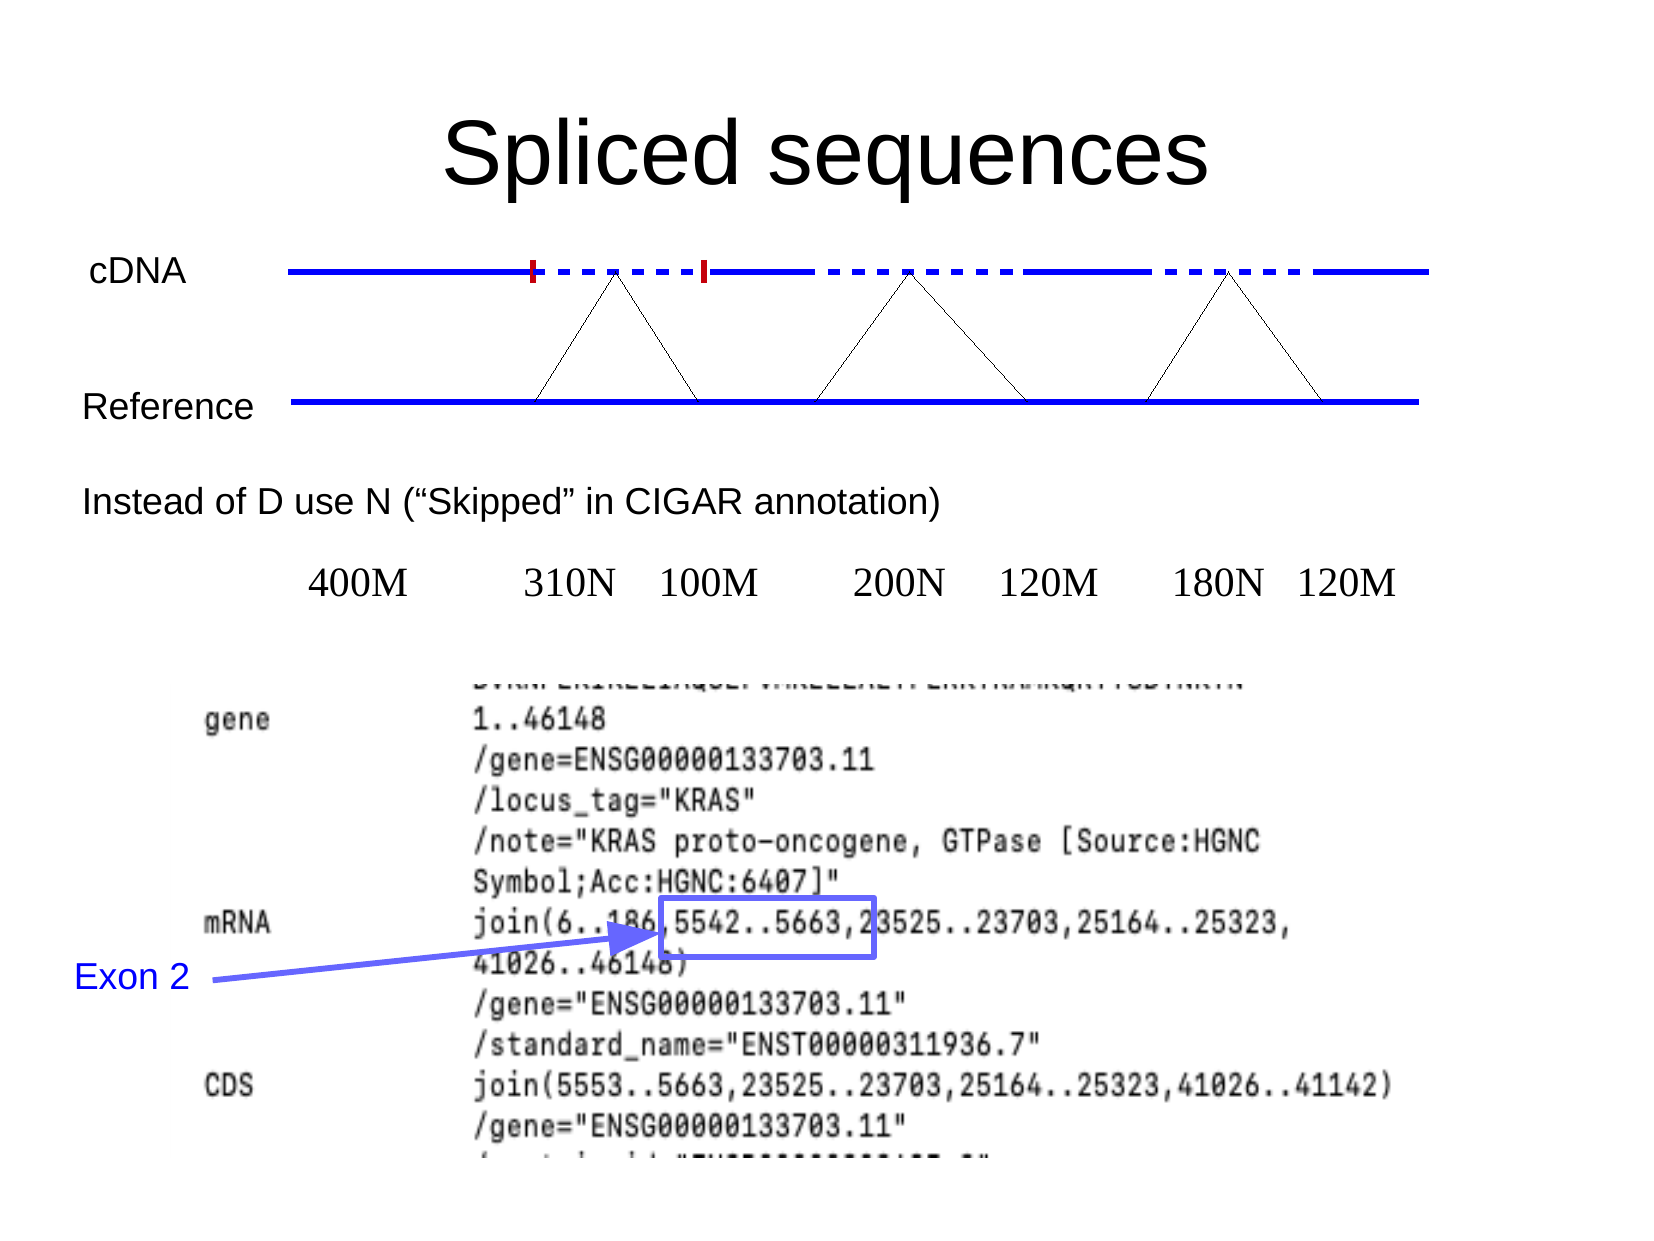

# Spliced sequences
cDNA
Reference
Instead of D use N (“Skipped” in CIGAR annotation)
 400M 310N 100M 200N 120M 180N 120M
Exon 2